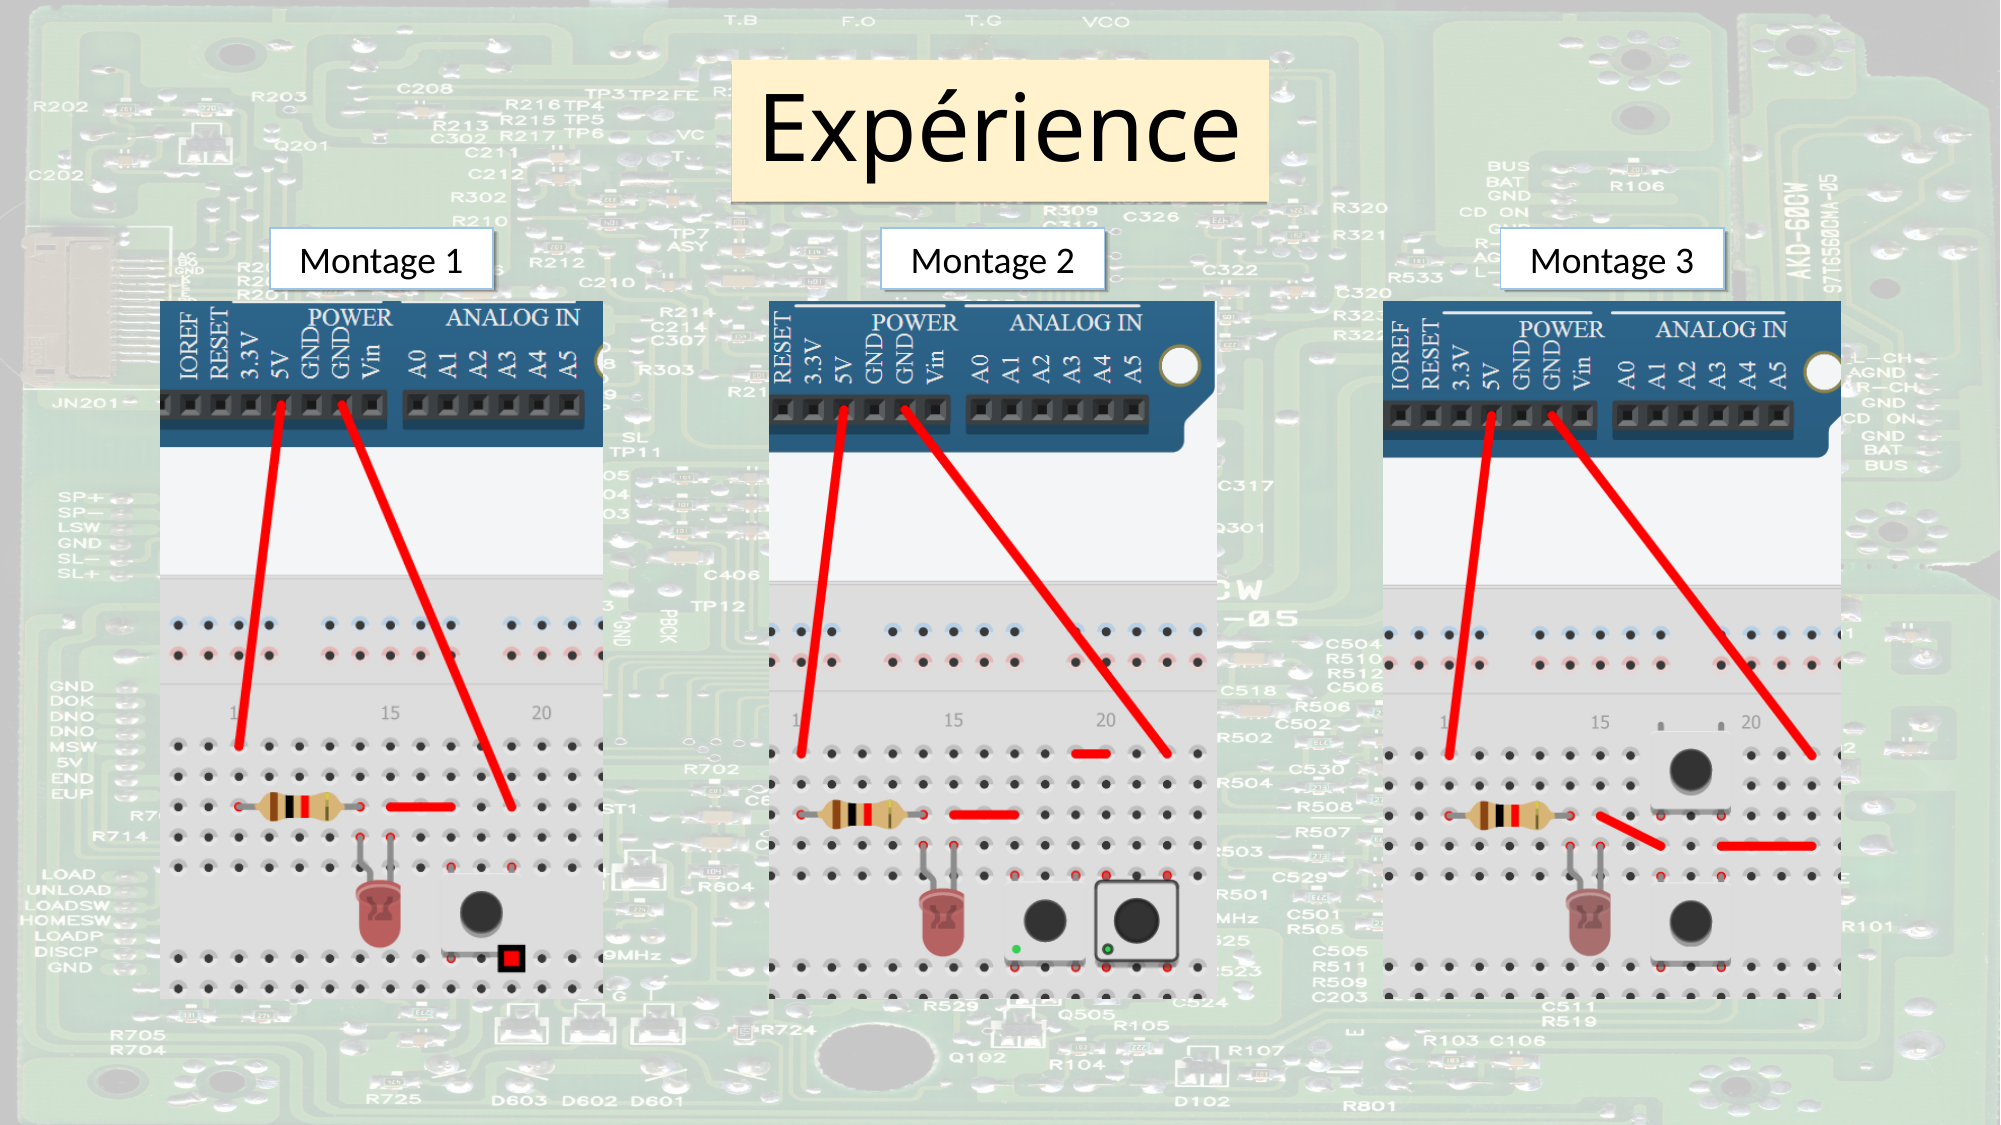

# Expérience
Montage 1
Montage 2
Montage 3